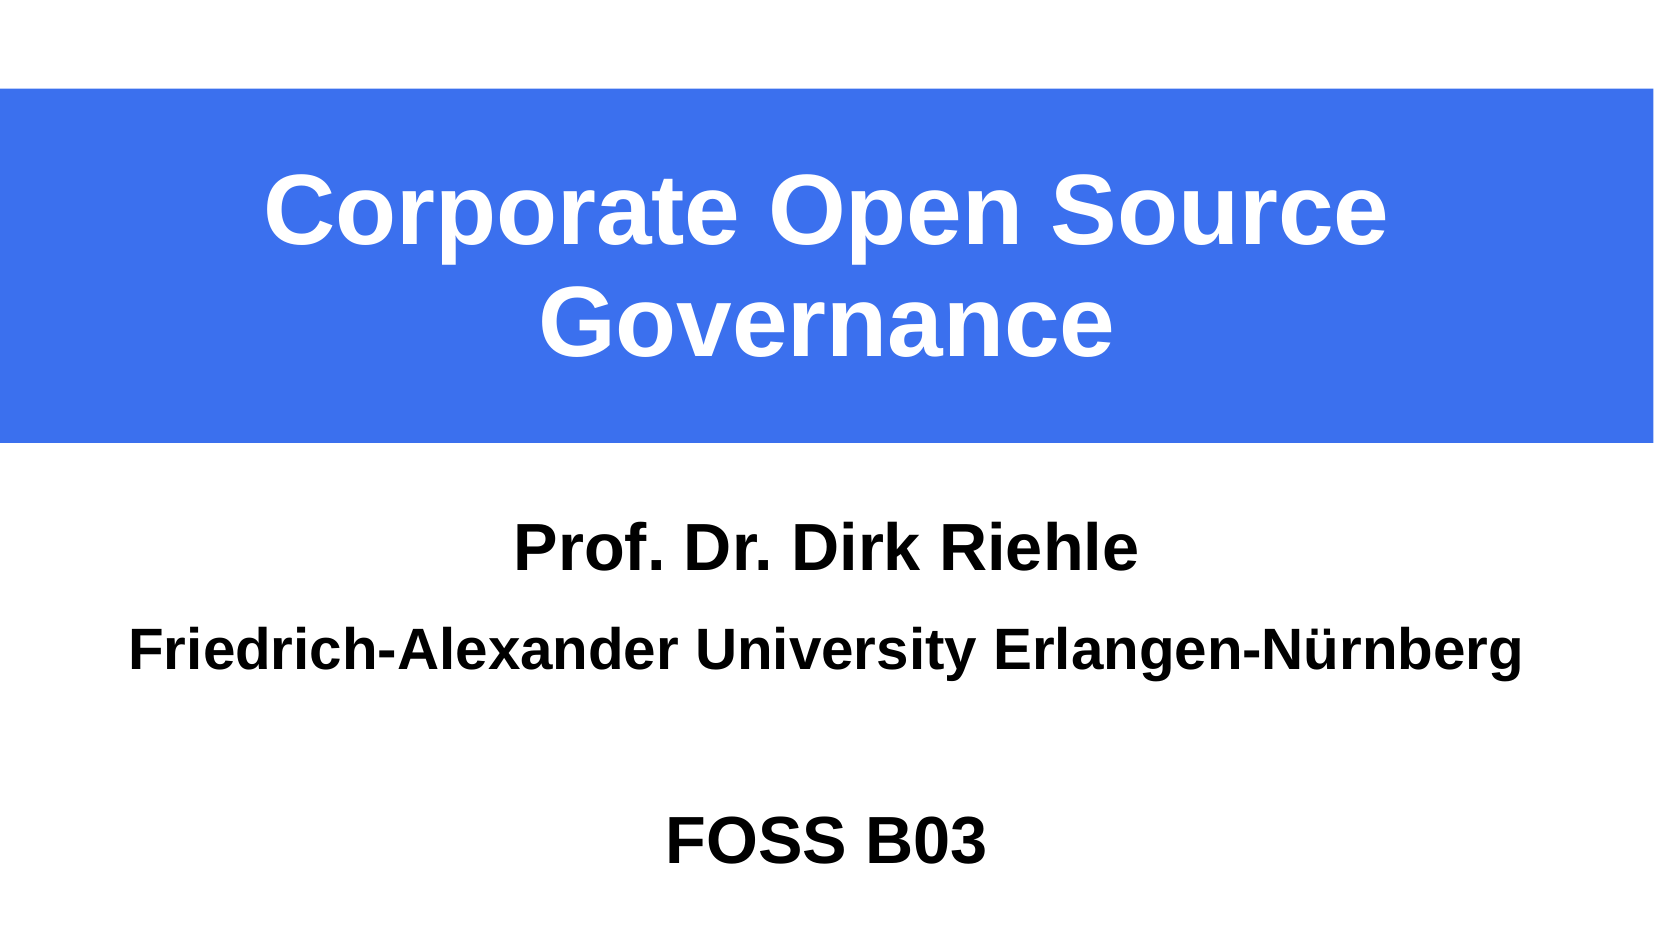

# Corporate Open Source Governance
Prof. Dr. Dirk Riehle
Friedrich-Alexander University Erlangen-Nürnberg
FOSS B03